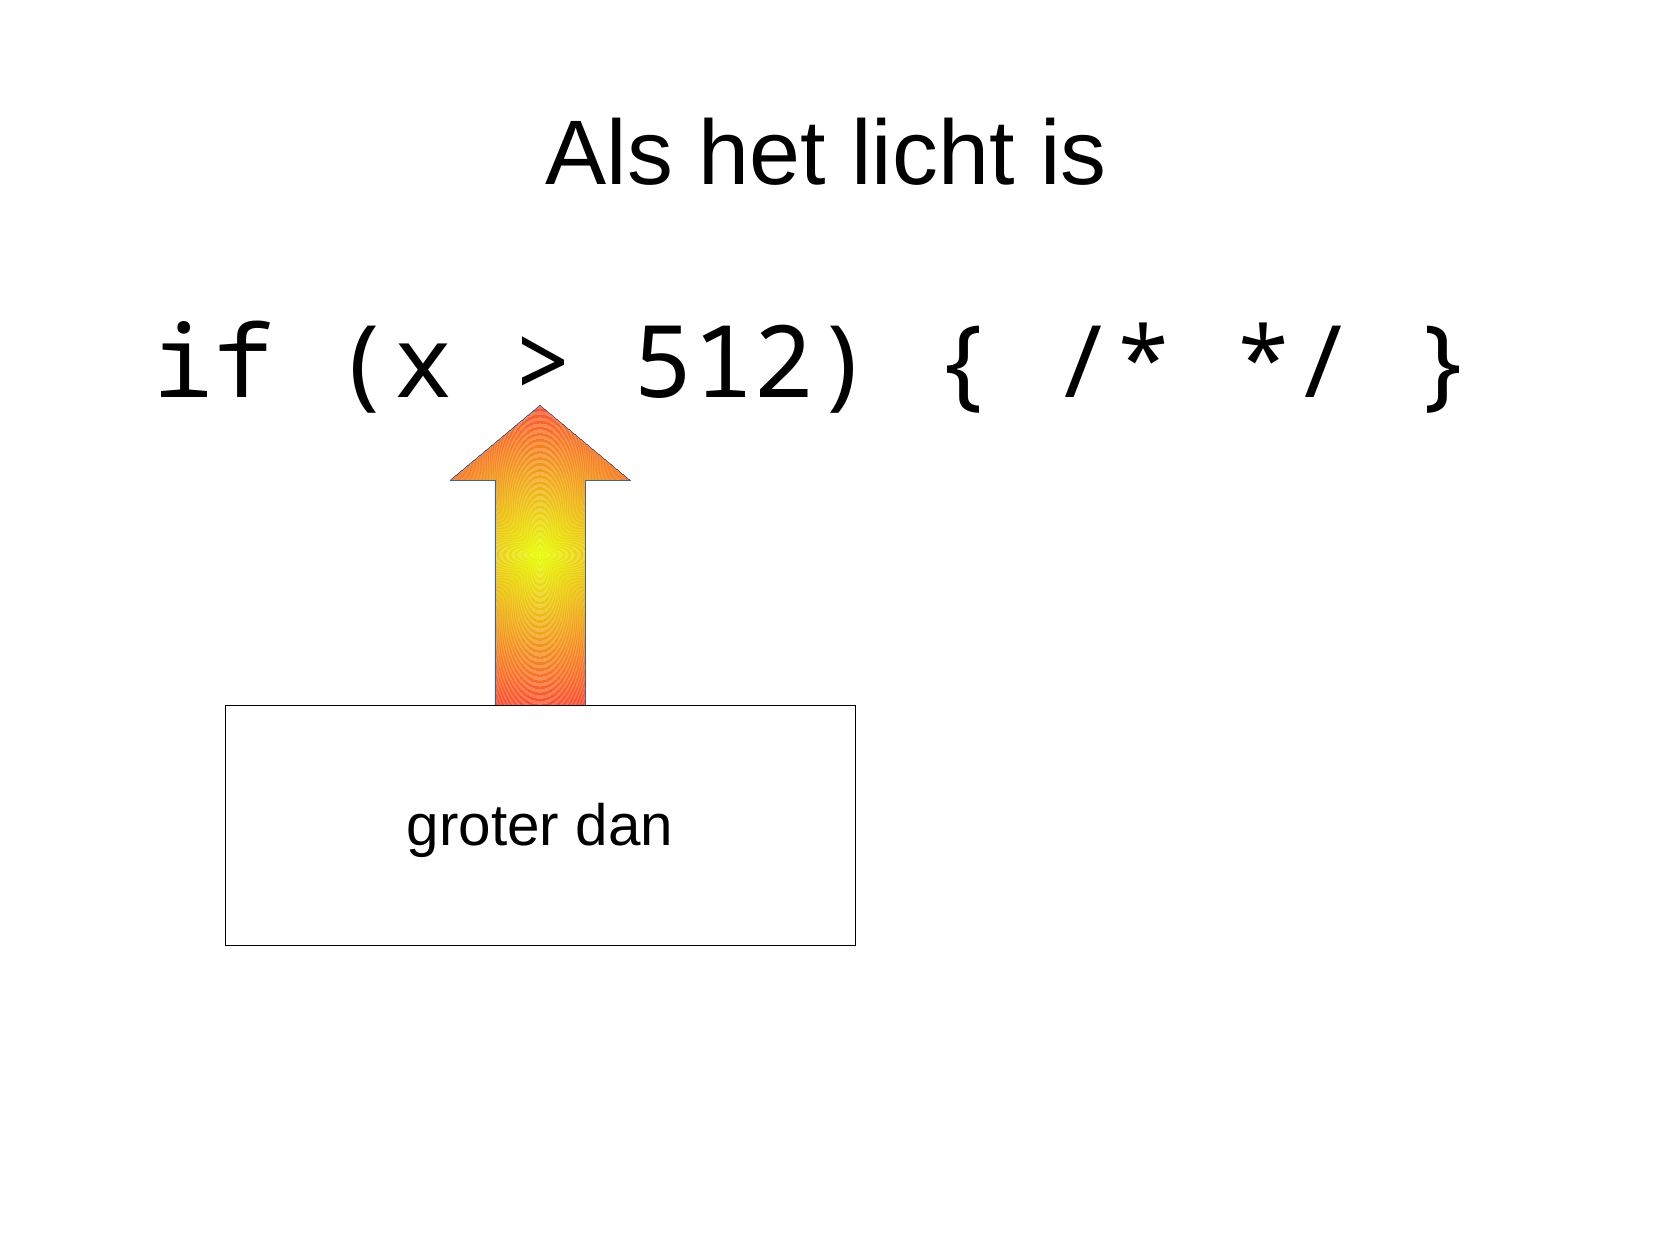

# Als het licht is
if (x > 512) { /* */ }
groter dan